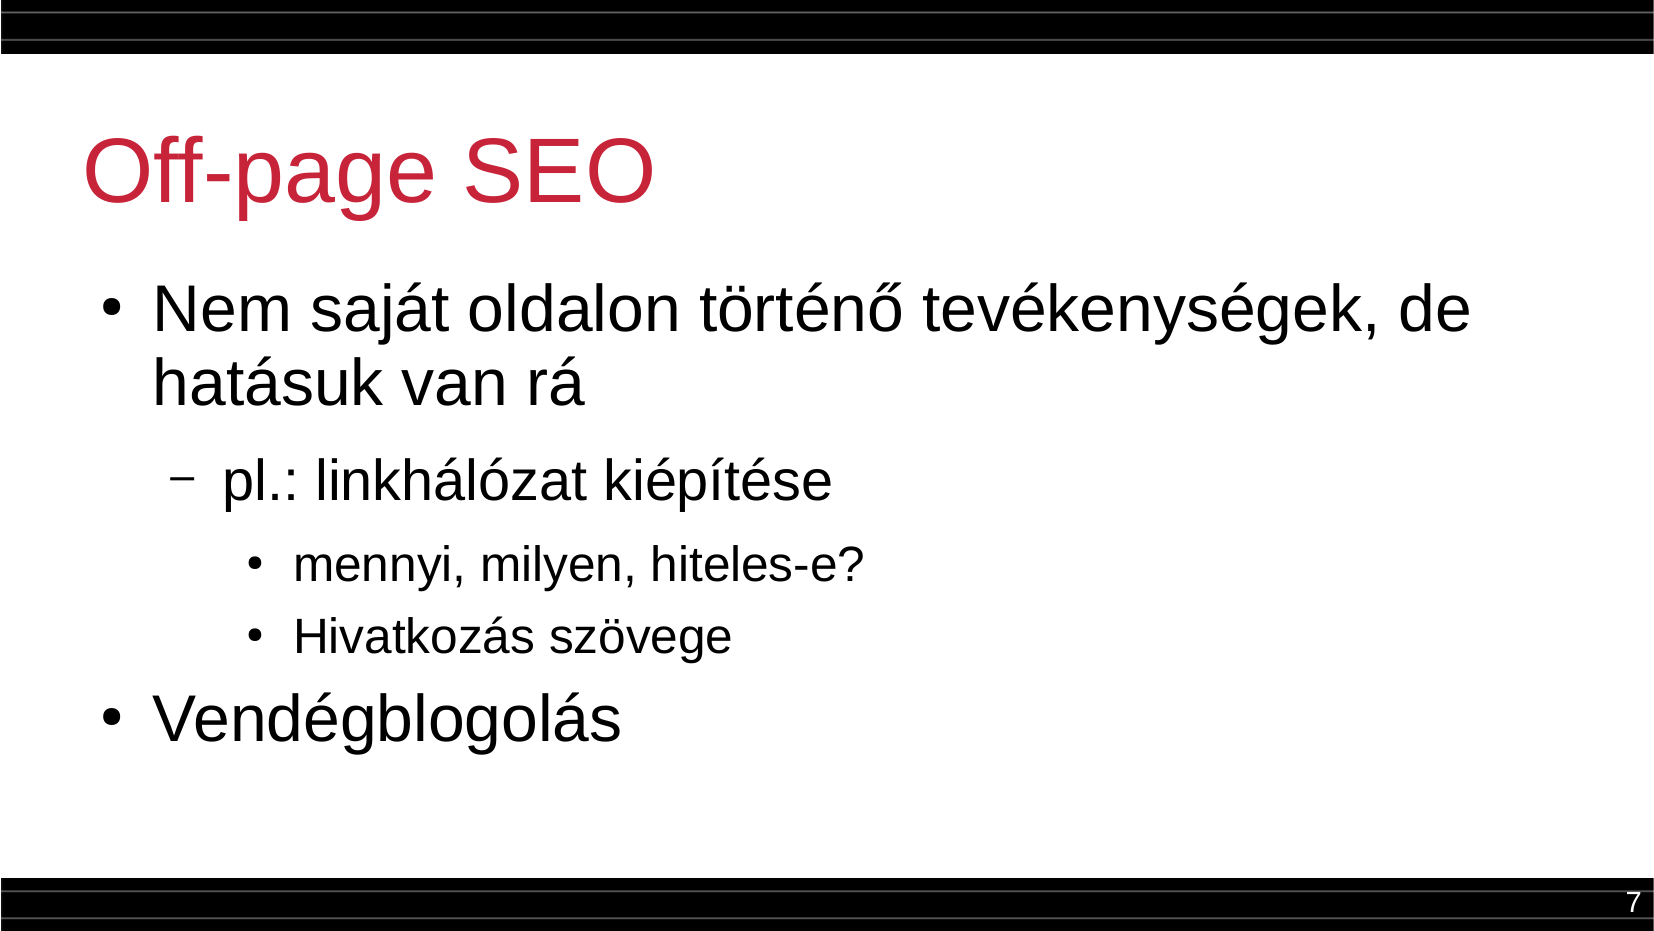

# Off-page SEO
Nem saját oldalon történő tevékenységek, de hatásuk van rá
pl.: linkhálózat kiépítése
mennyi, milyen, hiteles-e?
Hivatkozás szövege
Vendégblogolás